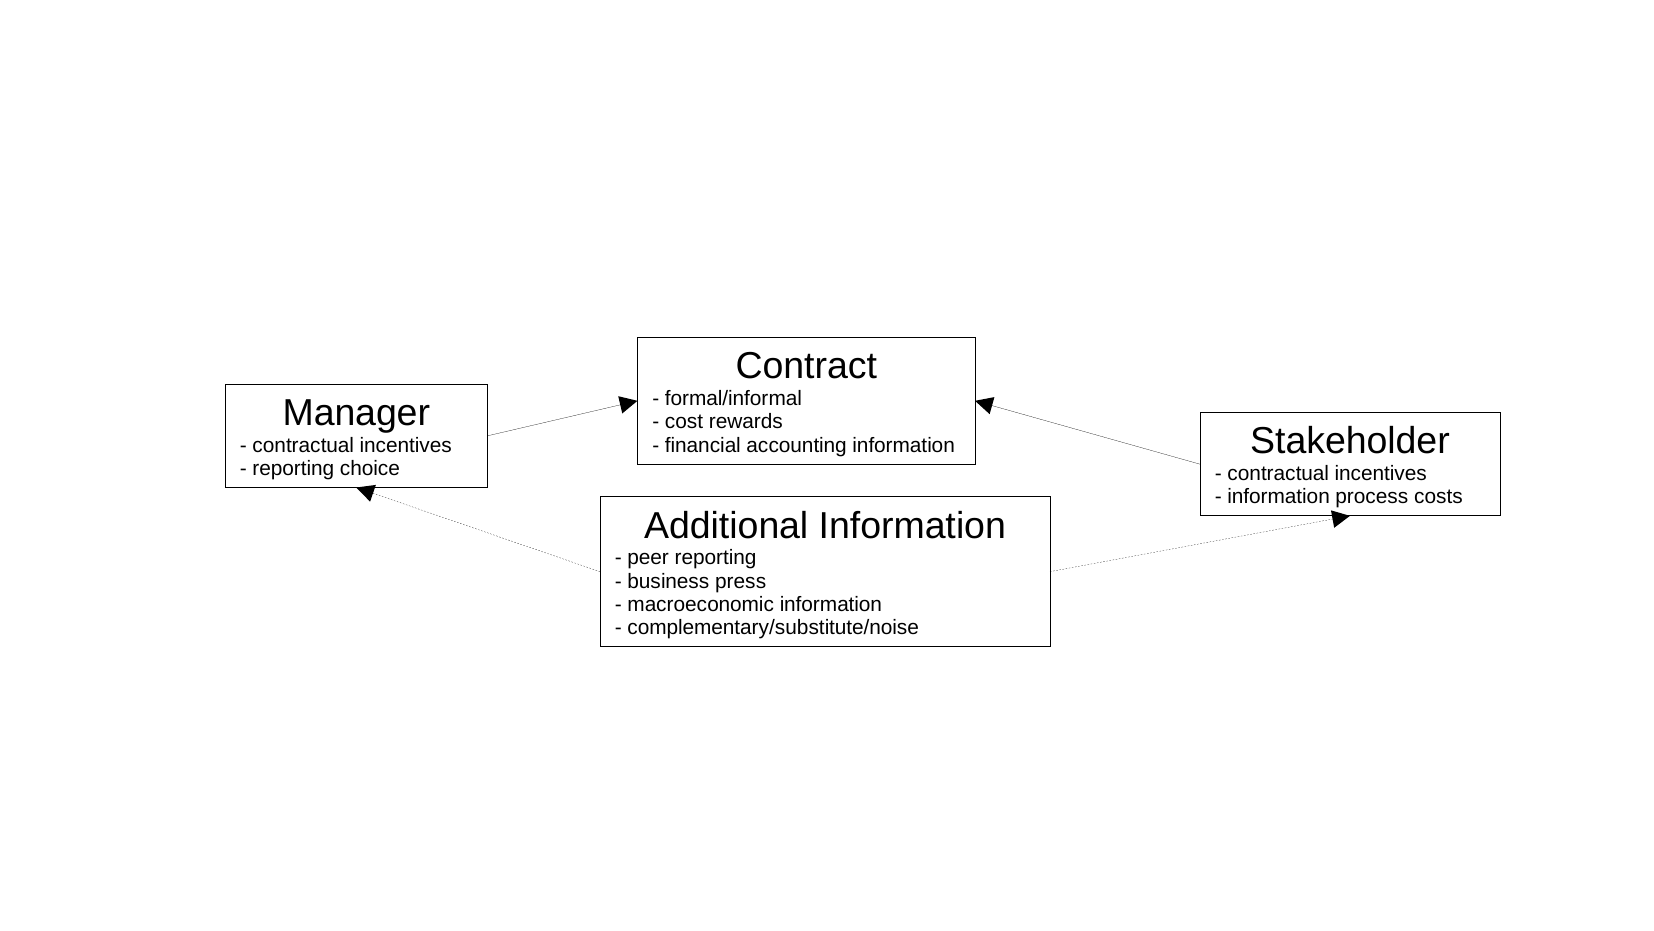

Contract
- formal/informal
- cost rewards
- financial accounting information
Manager
- contractual incentives
- reporting choice
Stakeholder
- contractual incentives
- information process costs
Additional Information
- peer reporting
- business press
- macroeconomic information
- complementary/substitute/noise